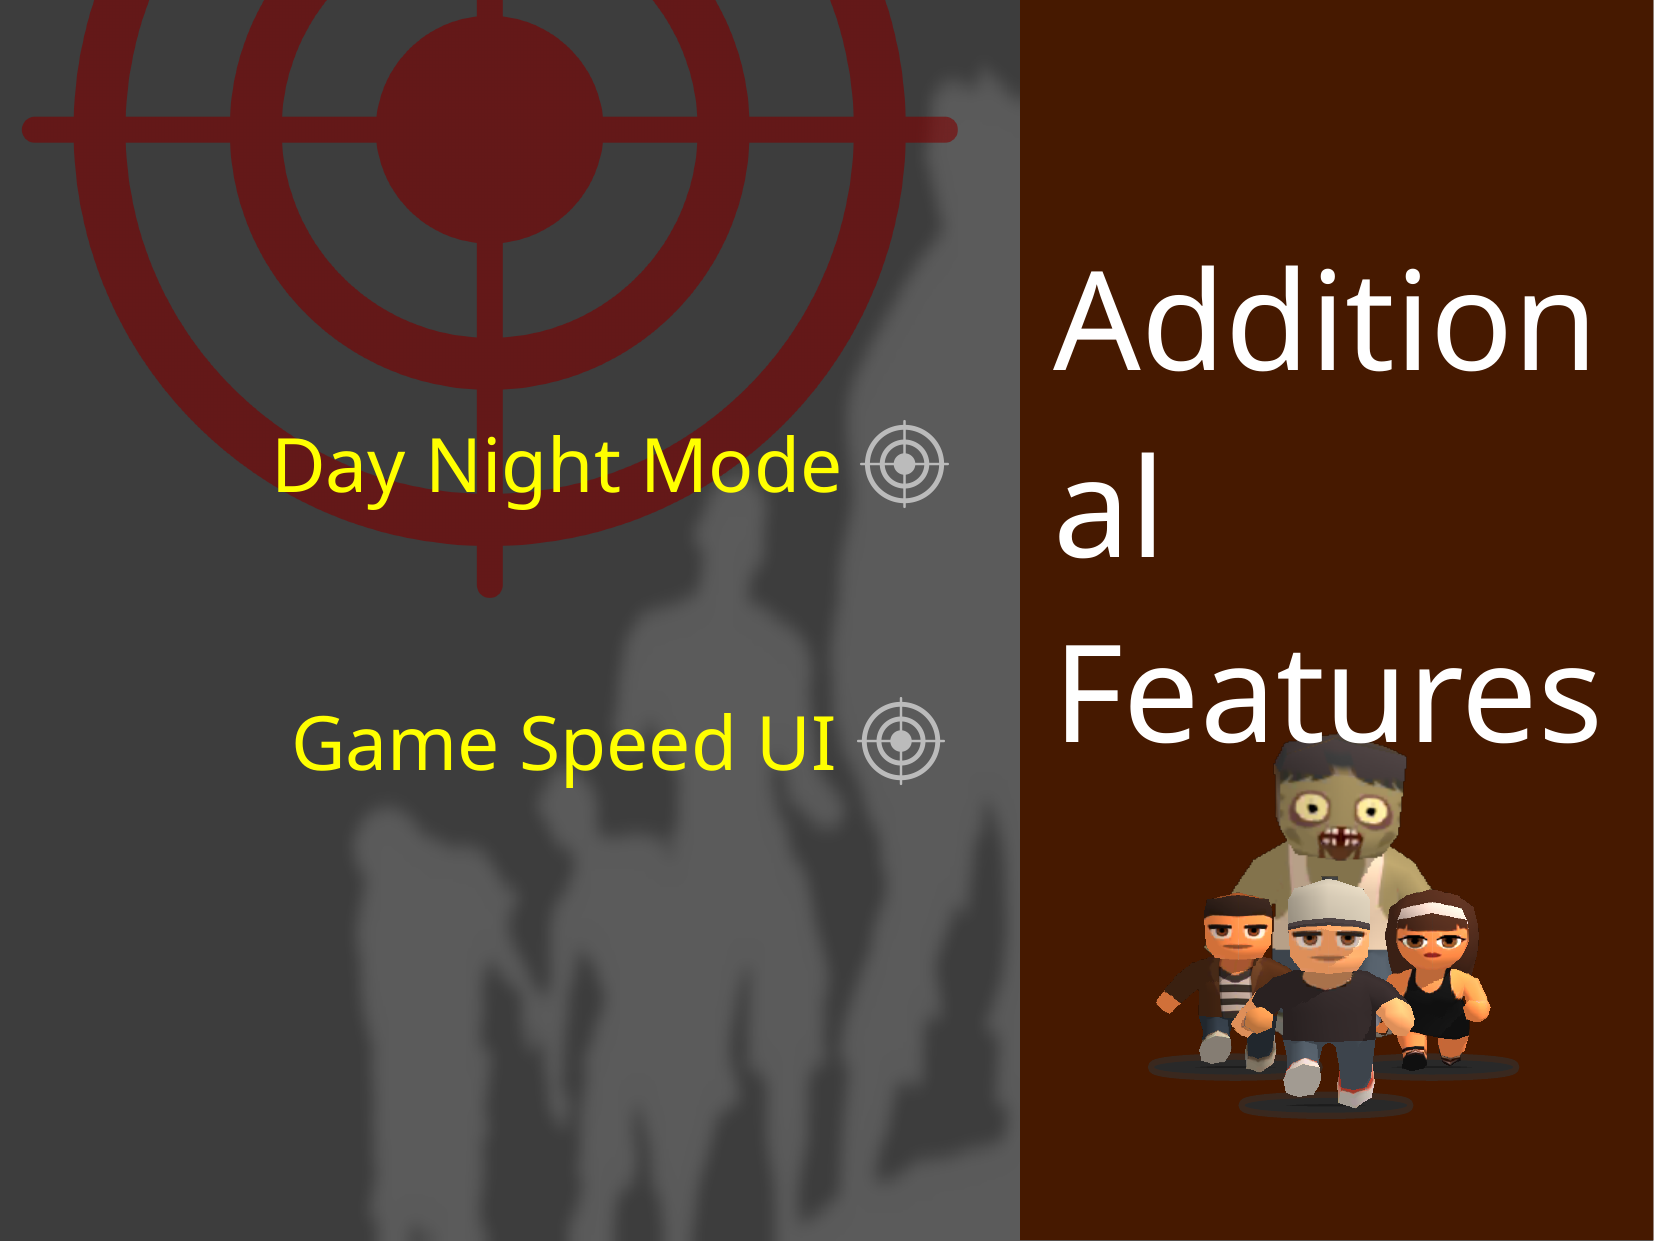

Additional
Features
Day Night Mode
Game Speed UI
Player have to save civilian from zombie attack